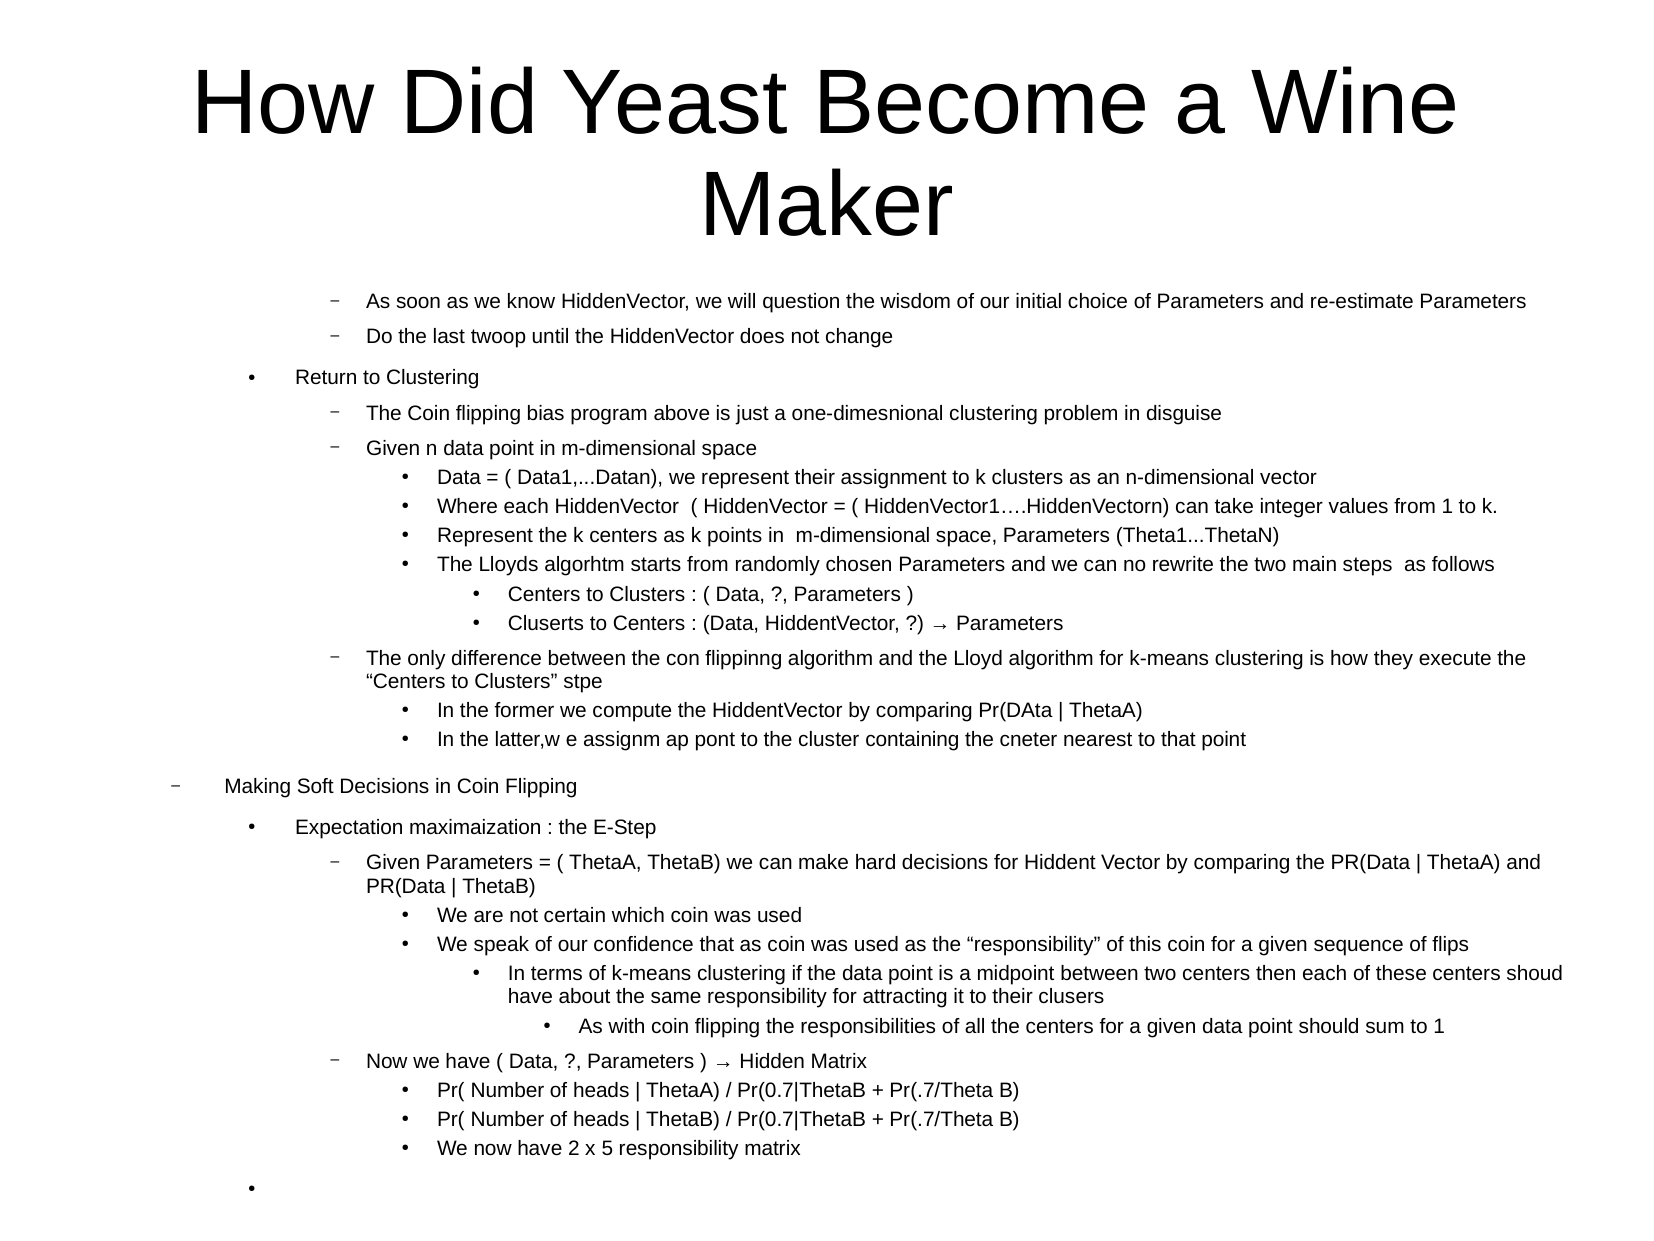

# How Did Yeast Become a Wine Maker
As soon as we know HiddenVector, we will question the wisdom of our initial choice of Parameters and re-estimate Parameters
Do the last twoop until the HiddenVector does not change
Return to Clustering
The Coin flipping bias program above is just a one-dimesnional clustering problem in disguise
Given n data point in m-dimensional space
Data = ( Data1,...Datan), we represent their assignment to k clusters as an n-dimensional vector
Where each HiddenVector ( HiddenVector = ( HiddenVector1….HiddenVectorn) can take integer values from 1 to k.
Represent the k centers as k points in m-dimensional space, Parameters (Theta1...ThetaN)
The Lloyds algorhtm starts from randomly chosen Parameters and we can no rewrite the two main steps as follows
Centers to Clusters : ( Data, ?, Parameters )
Cluserts to Centers : (Data, HiddentVector, ?) → Parameters
The only difference between the con flippinng algorithm and the Lloyd algorithm for k-means clustering is how they execute the “Centers to Clusters” stpe
In the former we compute the HiddentVector by comparing Pr(DAta | ThetaA)
In the latter,w e assignm ap pont to the cluster containing the cneter nearest to that point
Making Soft Decisions in Coin Flipping
Expectation maximaization : the E-Step
Given Parameters = ( ThetaA, ThetaB) we can make hard decisions for Hiddent Vector by comparing the PR(Data | ThetaA) and PR(Data | ThetaB)
We are not certain which coin was used
We speak of our confidence that as coin was used as the “responsibility” of this coin for a given sequence of flips
In terms of k-means clustering if the data point is a midpoint between two centers then each of these centers shoud have about the same responsibility for attracting it to their clusers
As with coin flipping the responsibilities of all the centers for a given data point should sum to 1
Now we have ( Data, ?, Parameters ) → Hidden Matrix
Pr( Number of heads | ThetaA) / Pr(0.7|ThetaB + Pr(.7/Theta B)
Pr( Number of heads | ThetaB) / Pr(0.7|ThetaB + Pr(.7/Theta B)
We now have 2 x 5 responsibility matrix